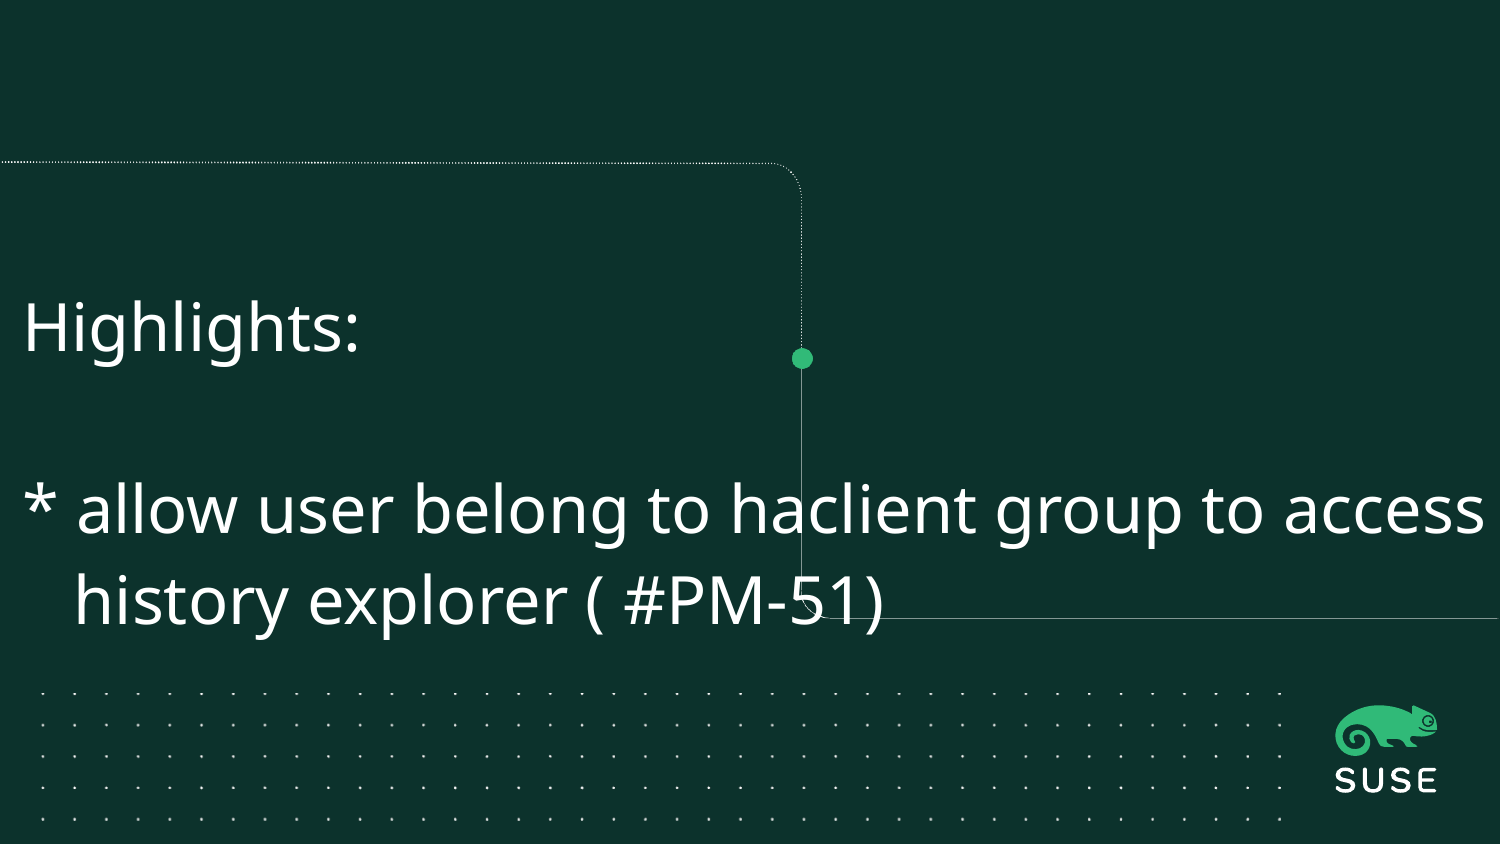

# Highlights: * allow user belong to haclient group to access history explorer ( #PM-51)